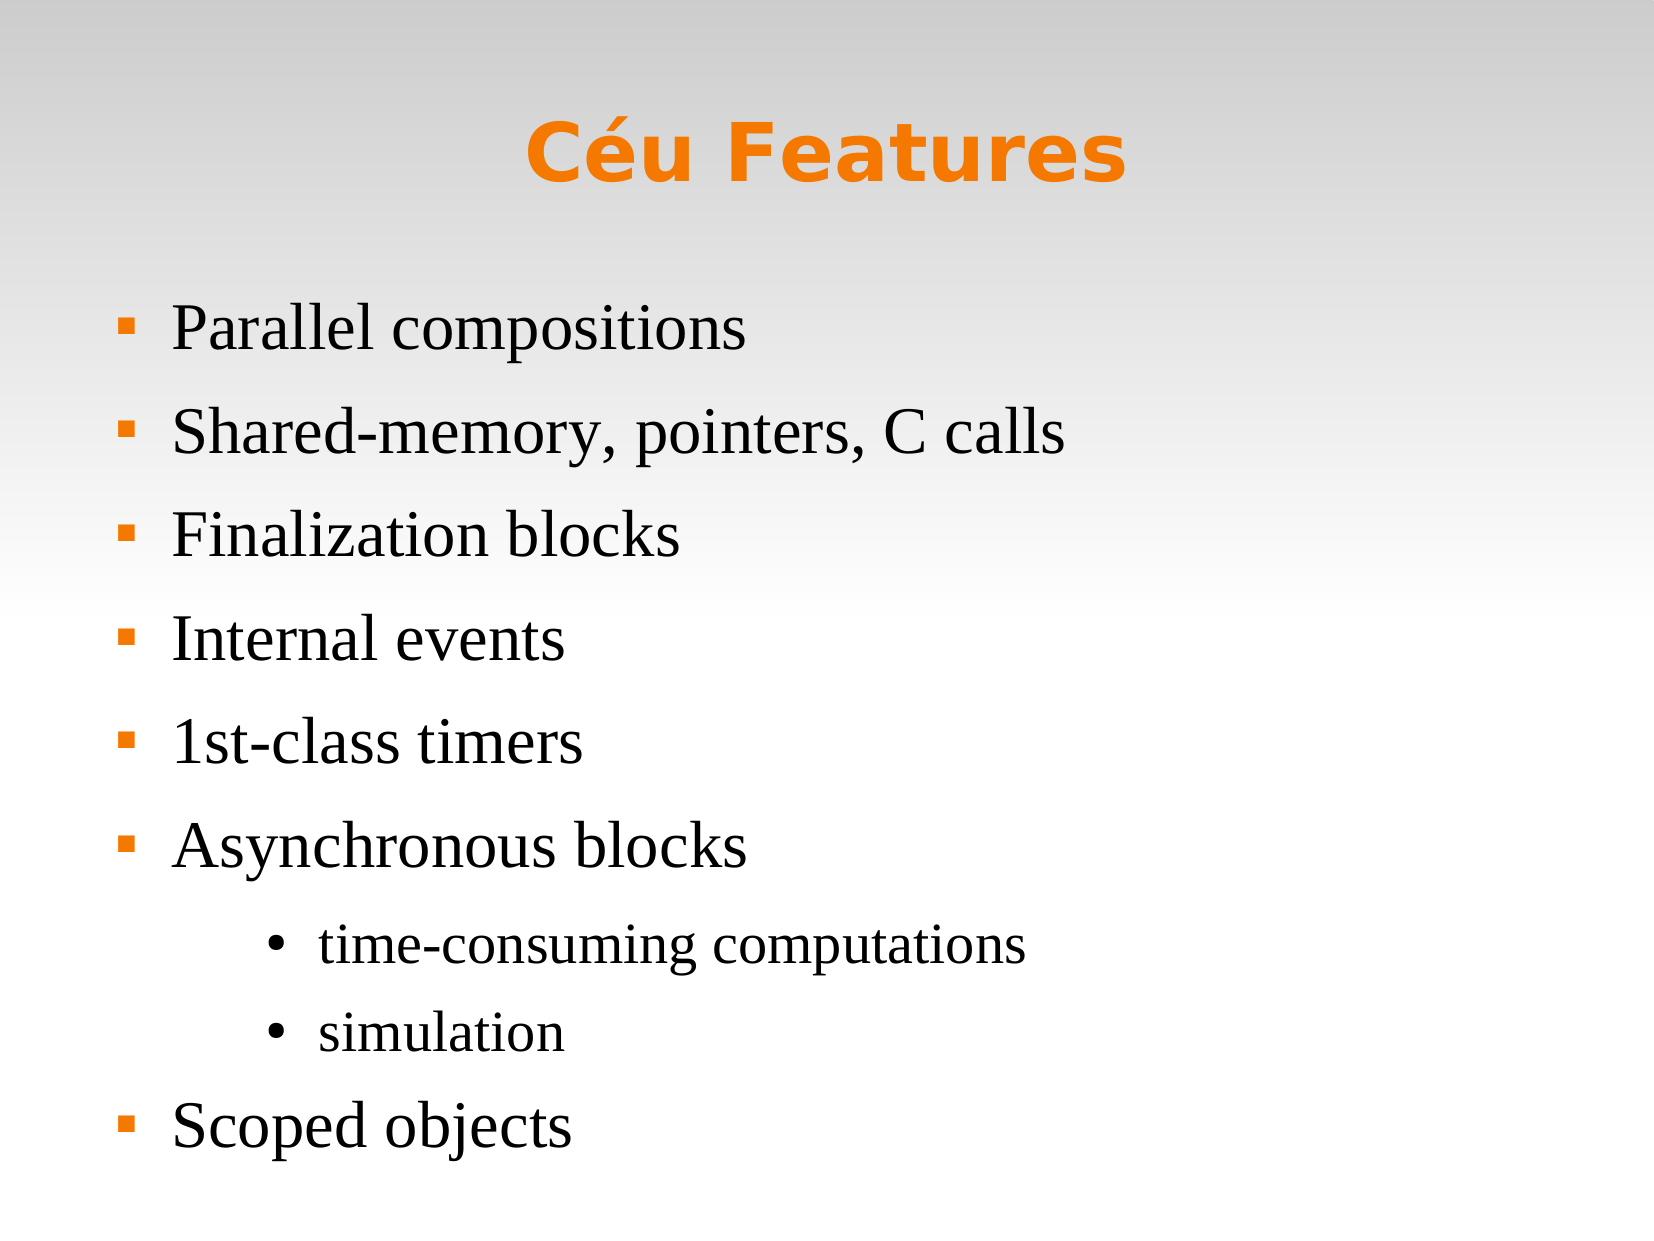

# Céu Features
Parallel compositions
Shared-memory, pointers, C calls
Finalization blocks
Internal events
1st-class timers
Asynchronous blocks
time-consuming computations
simulation
Scoped objects